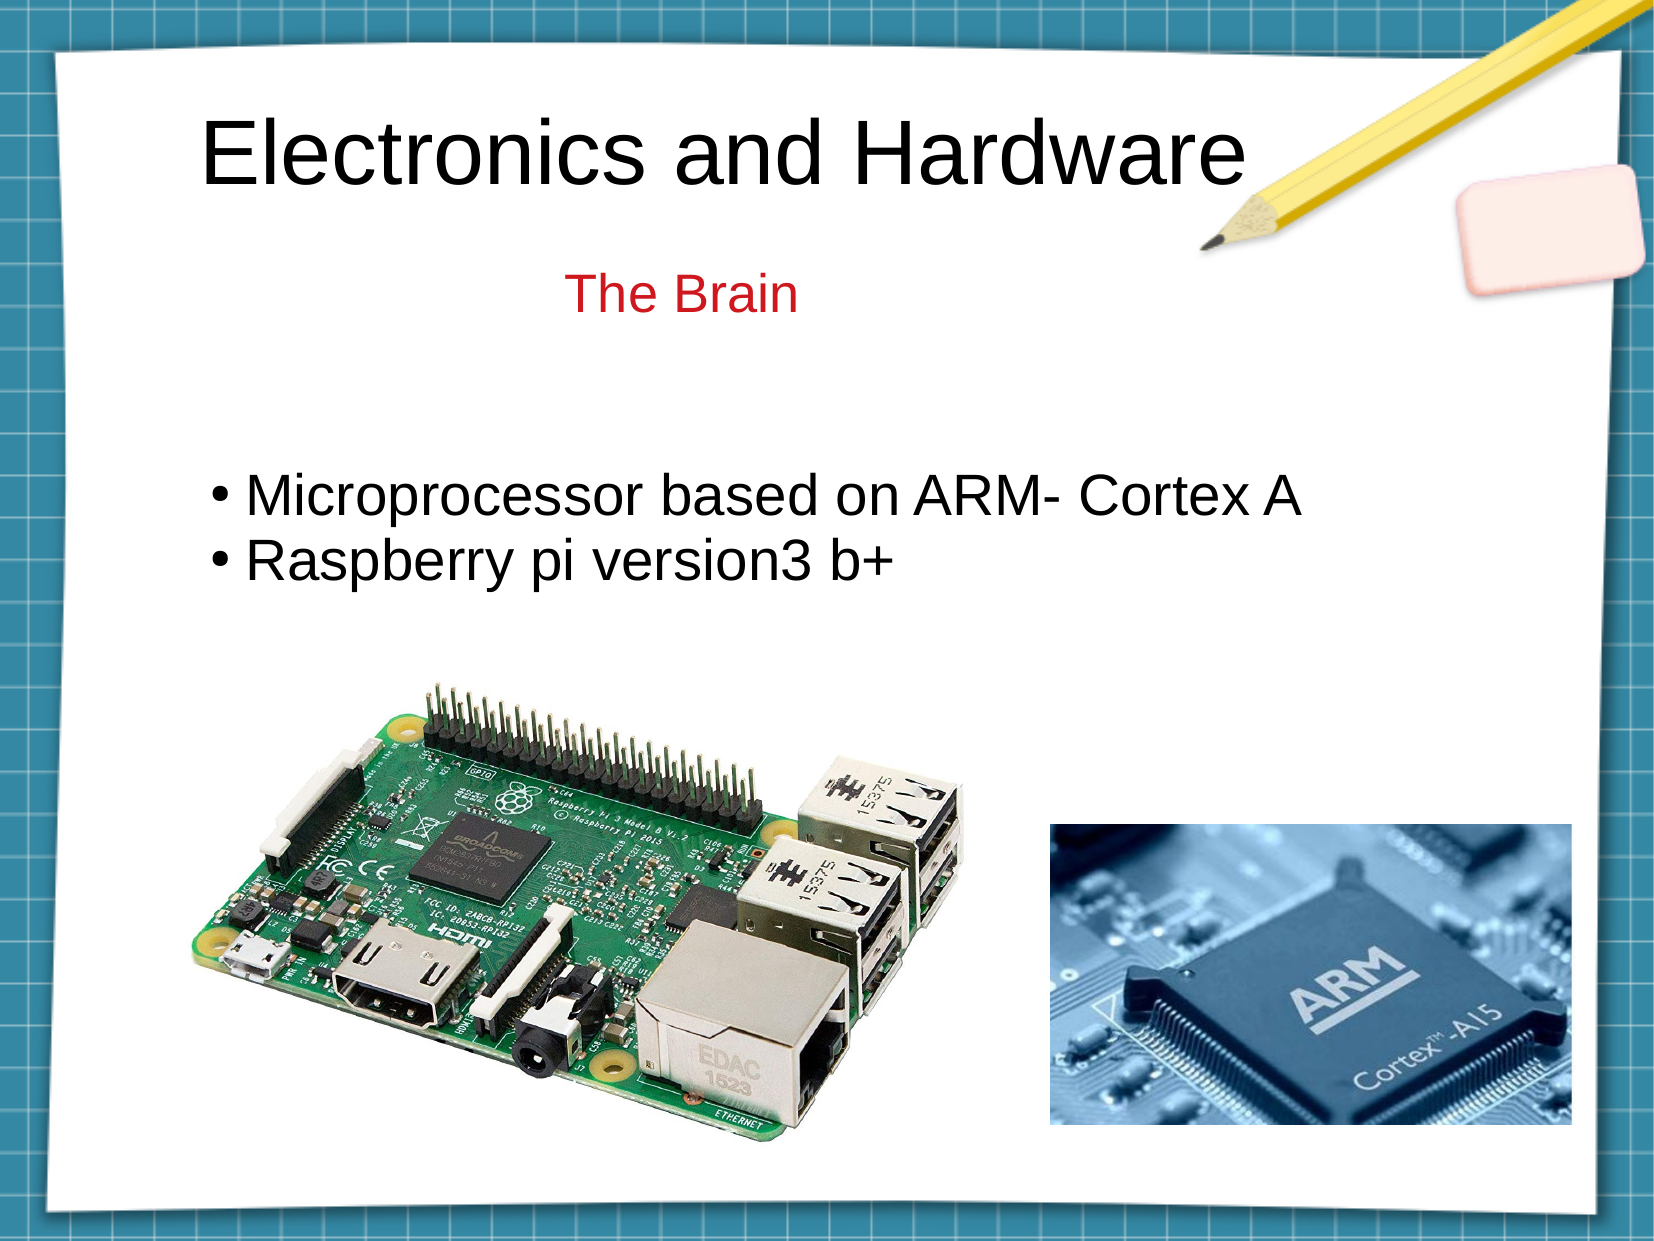

# Electronics and Hardware
The Brain
Microprocessor based on ARM- Cortex A
Raspberry pi version3 b+